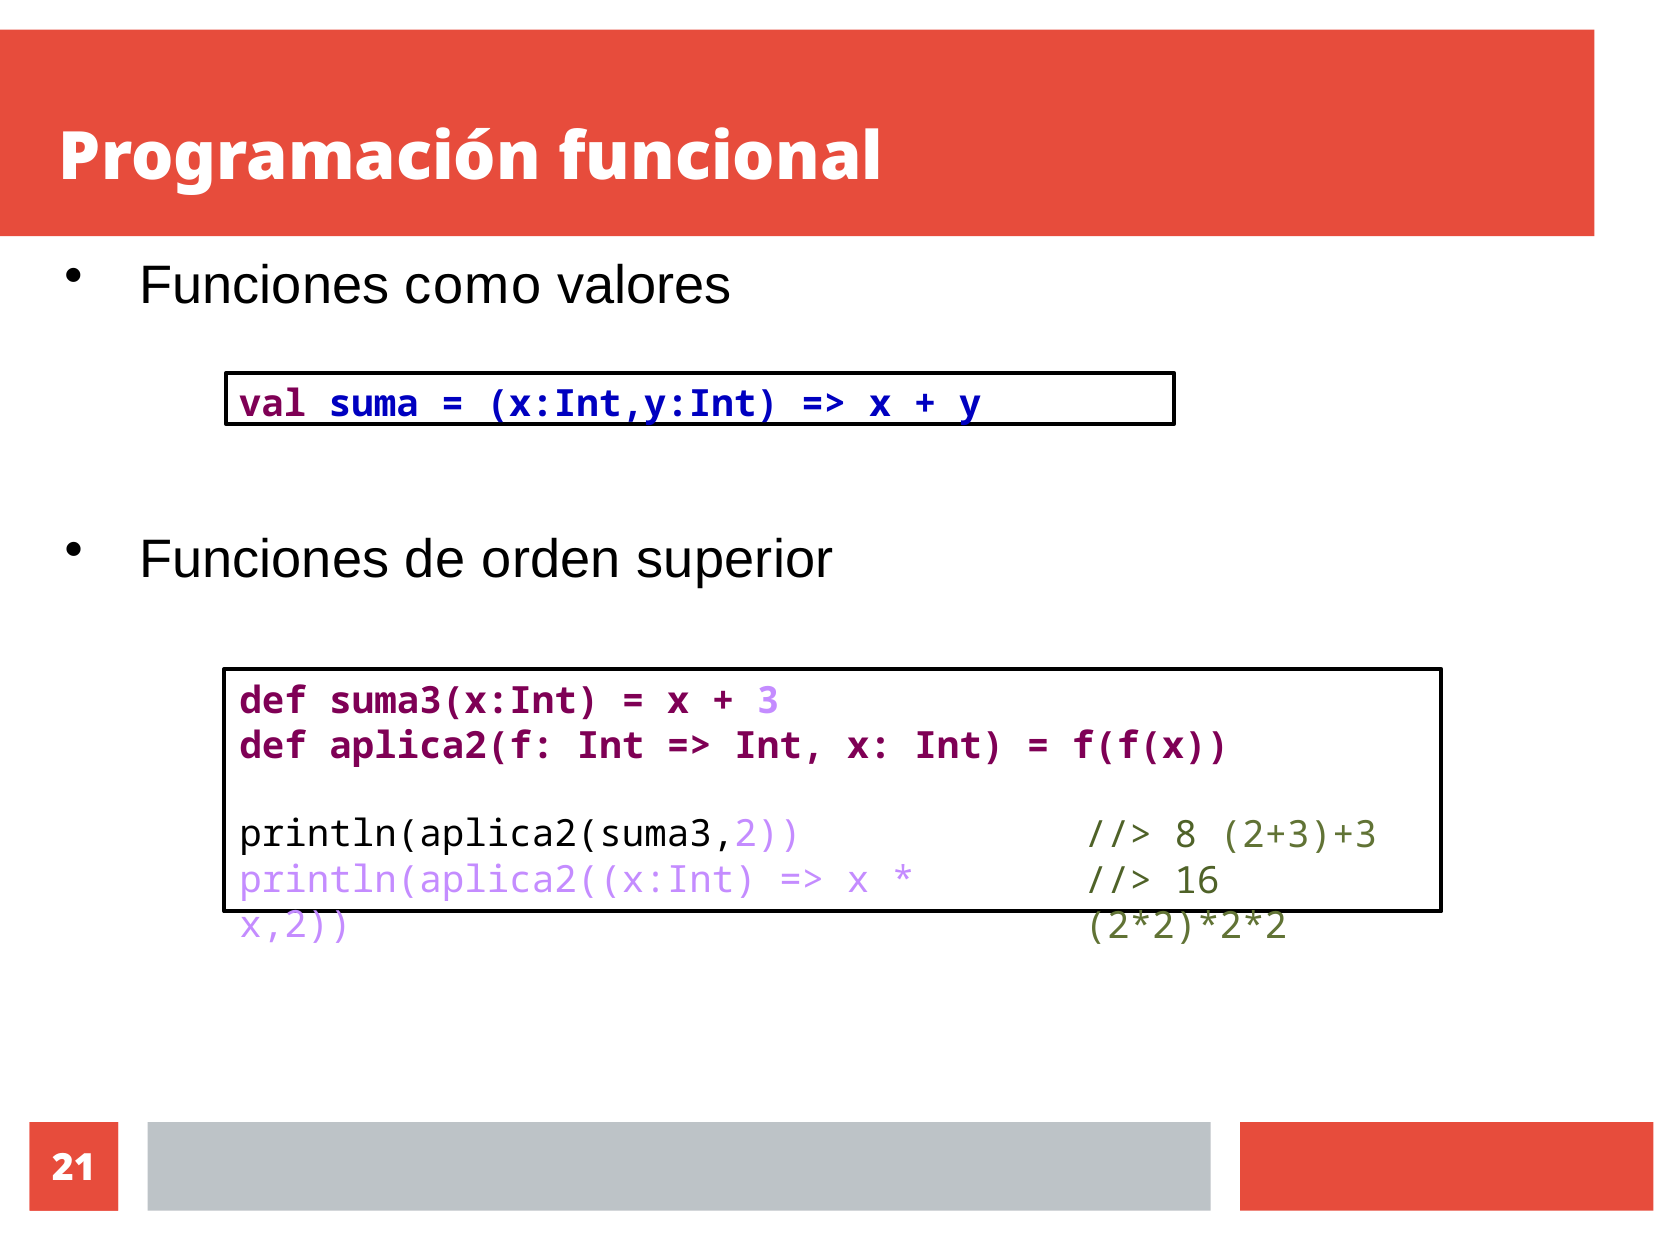

# Programación funcional
Funciones como valores
val suma = (x:Int,y:Int) => x + y
Funciones de orden superior
def suma3(x:Int) = x + 3
def aplica2(f: Int => Int, x: Int) = f(f(x))
println(aplica2(suma3,2)) println(aplica2((x:Int) => x * x,2))
//> 8 (2+3)+3
//> 16 (2*2)*2*2
21